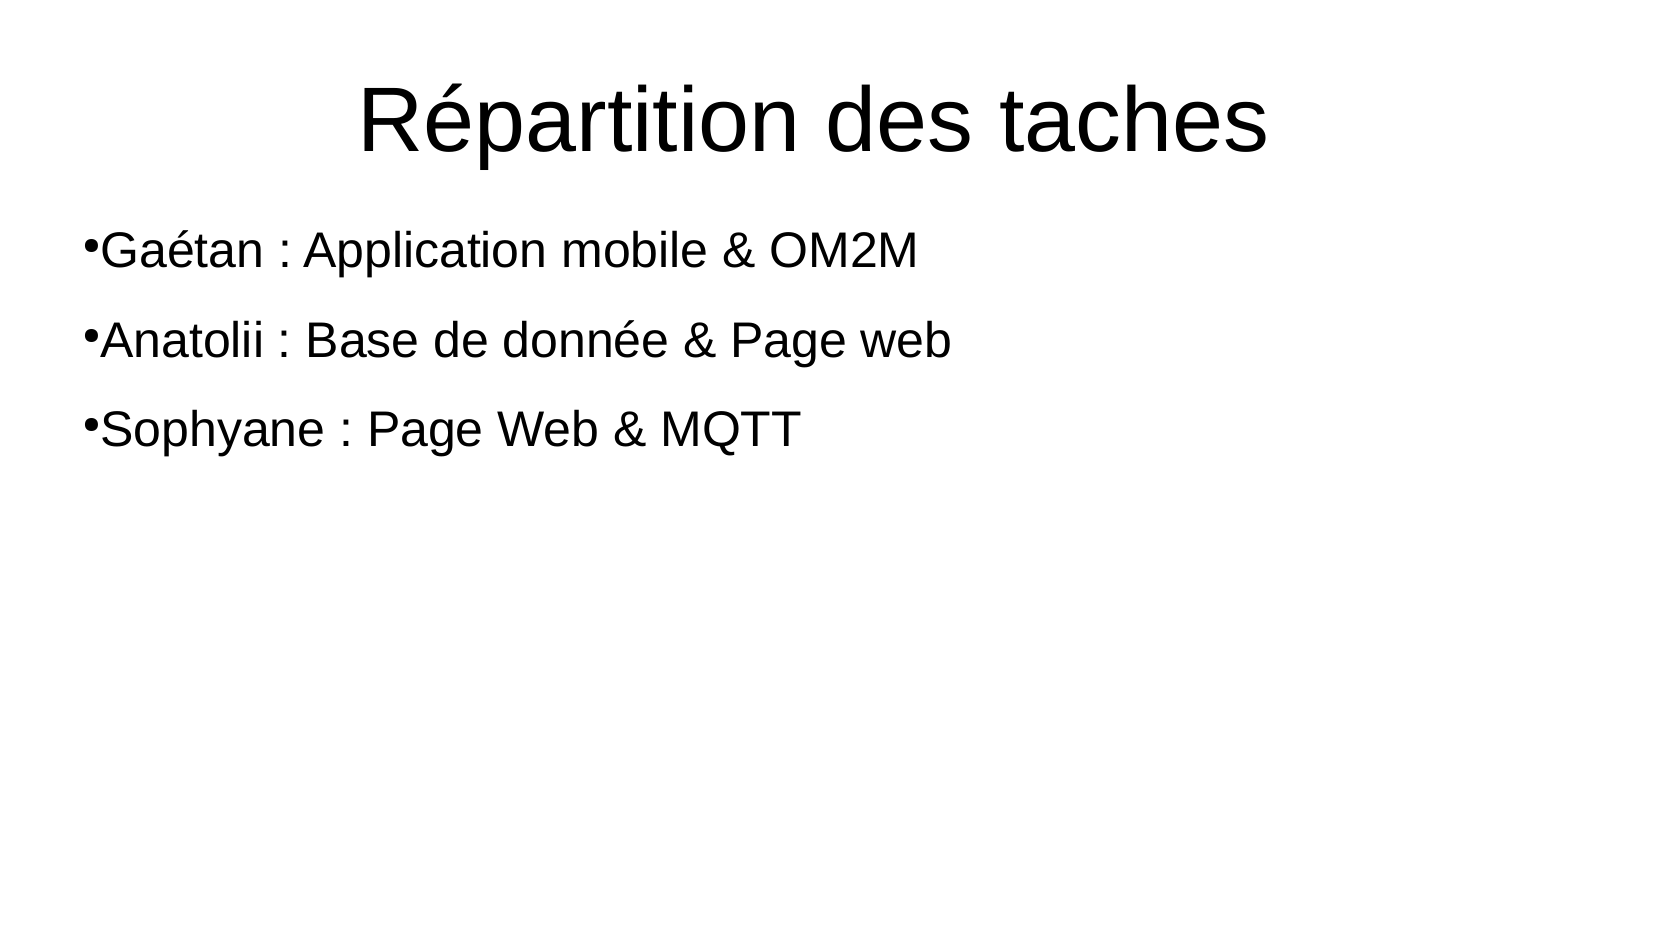

# Répartition des taches
Gaétan : Application mobile & OM2M
Anatolii : Base de donnée & Page web
Sophyane : Page Web & MQTT